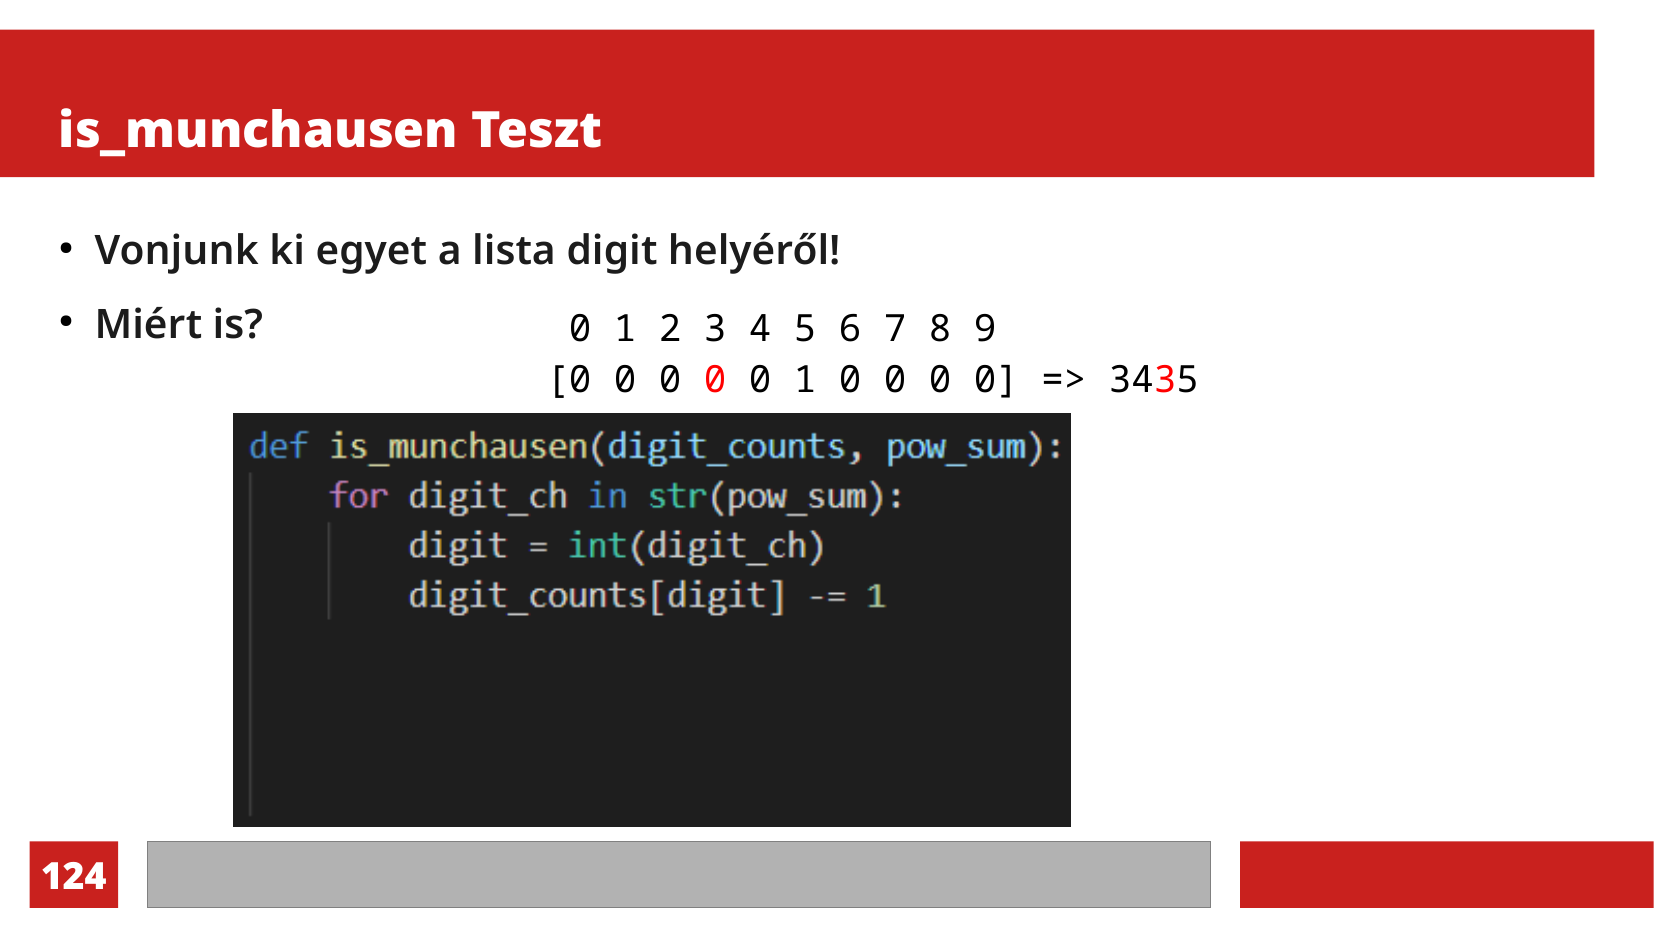

# is_munchausen Teszt
Vonjunk ki egyet a lista digit helyéről!
Miért is?
 0 1 2 3 4 5 6 7 8 9
[0 0 0 0 0 1 0 0 0 0] => 3435
124